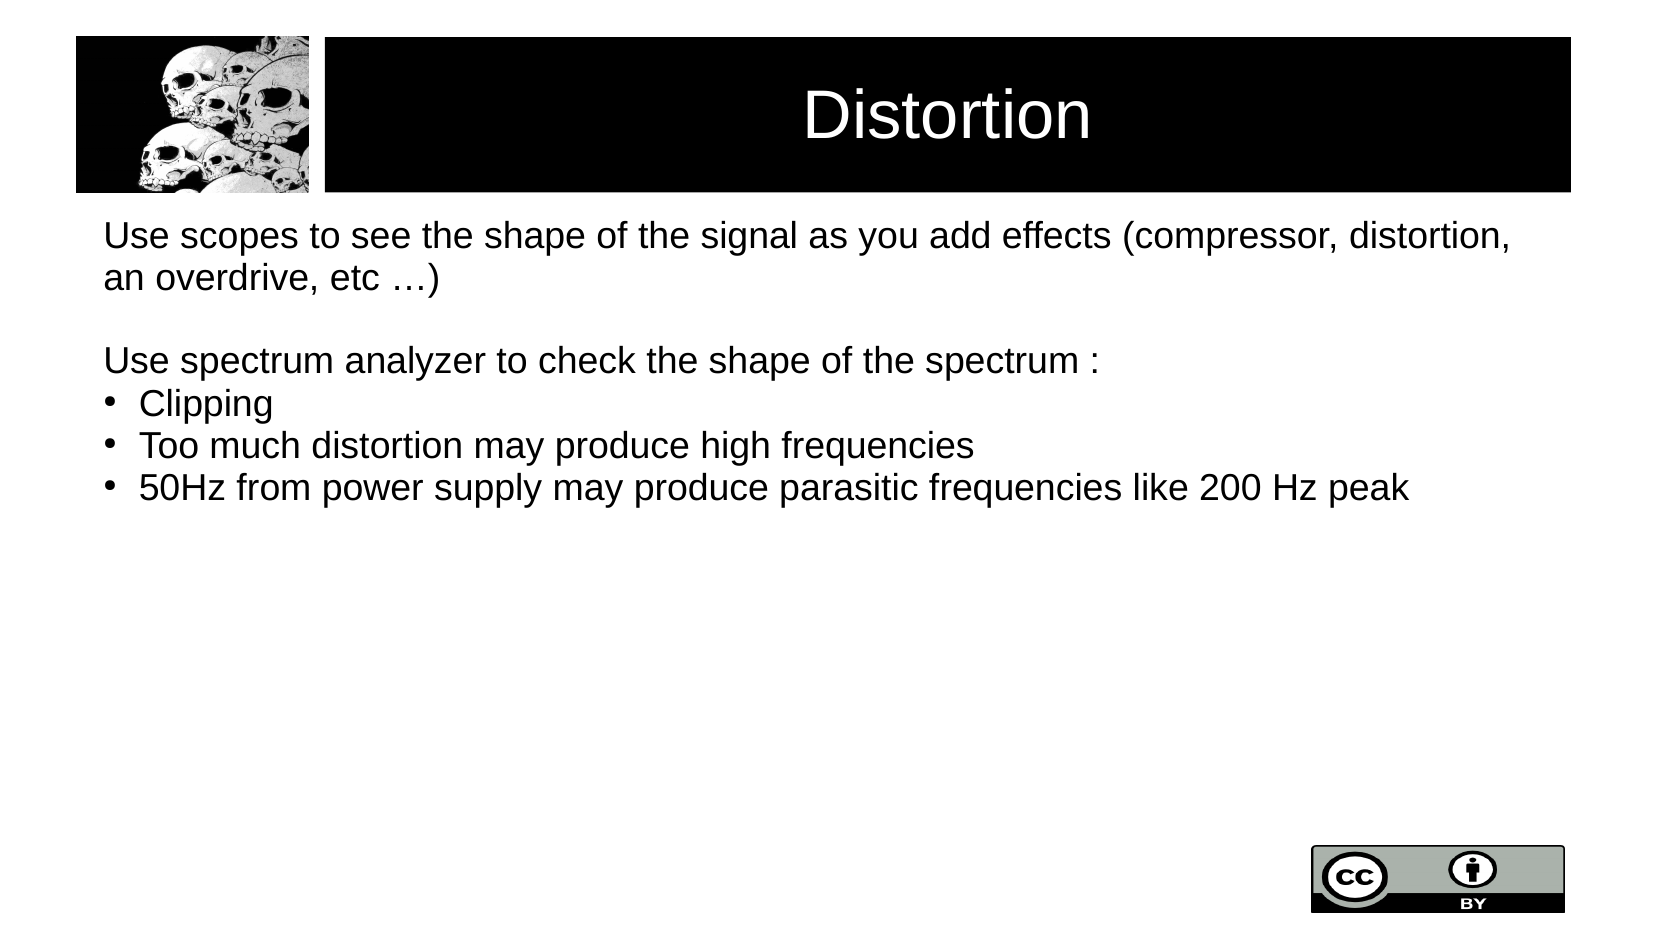

# Distortion
Use scopes to see the shape of the signal as you add effects (compressor, distortion, an overdrive, etc …)
Use spectrum analyzer to check the shape of the spectrum :
Clipping
Too much distortion may produce high frequencies
50Hz from power supply may produce parasitic frequencies like 200 Hz peak